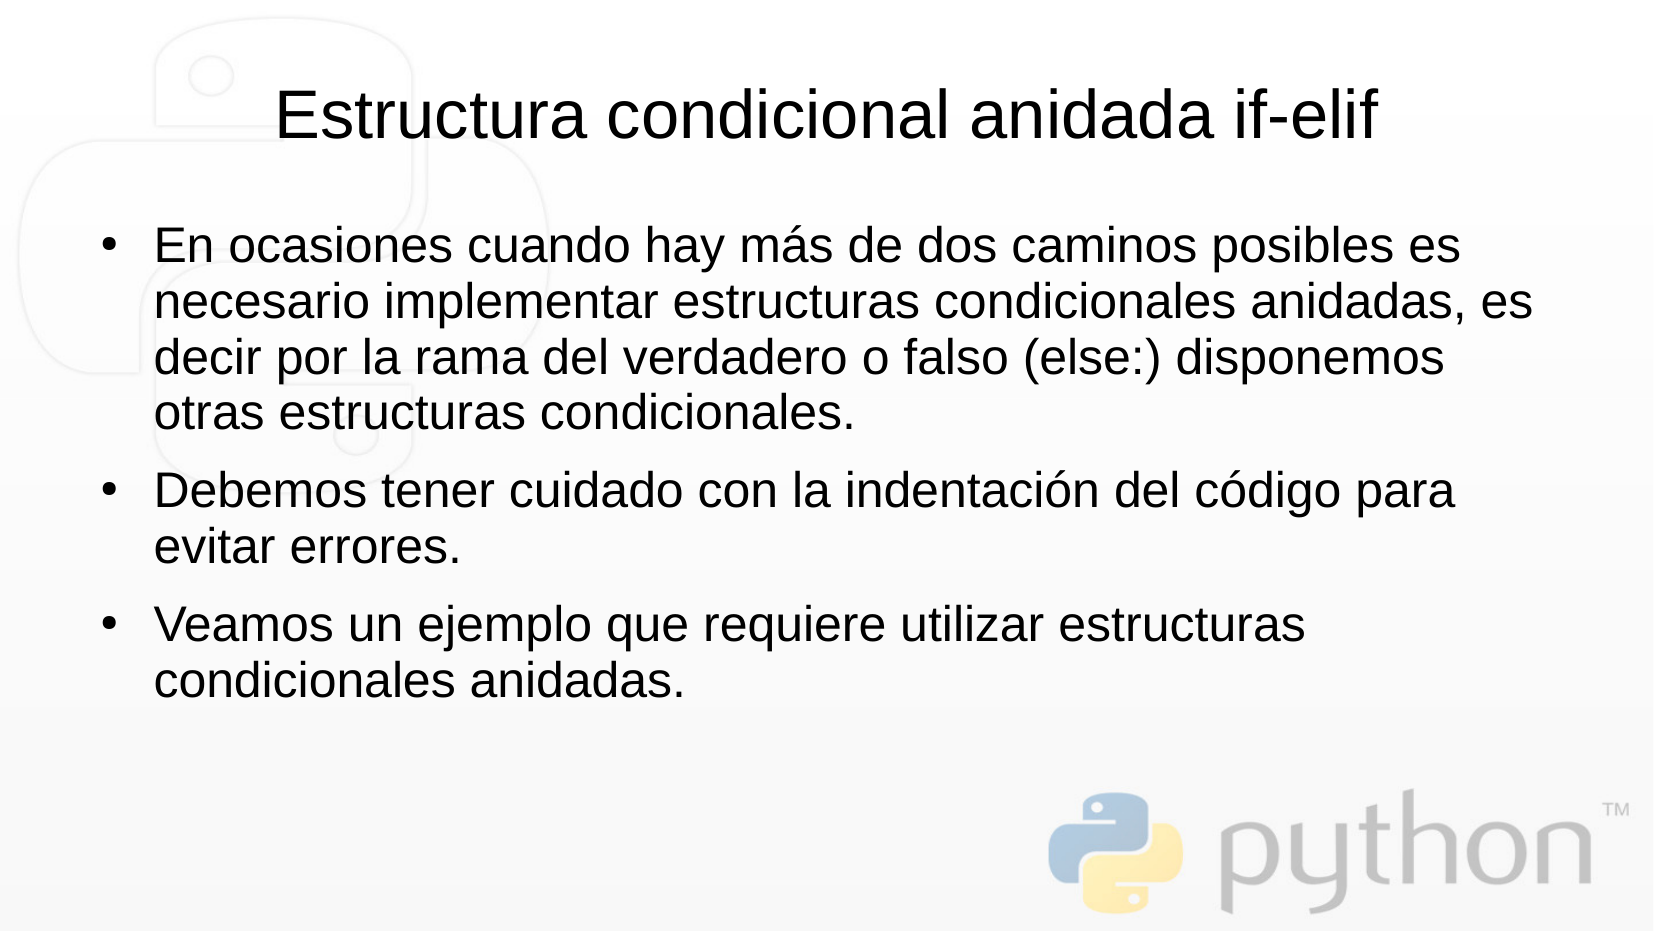

# Estructura condicional anidada if-elif
En ocasiones cuando hay más de dos caminos posibles es necesario implementar estructuras condicionales anidadas, es decir por la rama del verdadero o falso (else:) disponemos otras estructuras condicionales.
Debemos tener cuidado con la indentación del código para evitar errores.
Veamos un ejemplo que requiere utilizar estructuras condicionales anidadas.